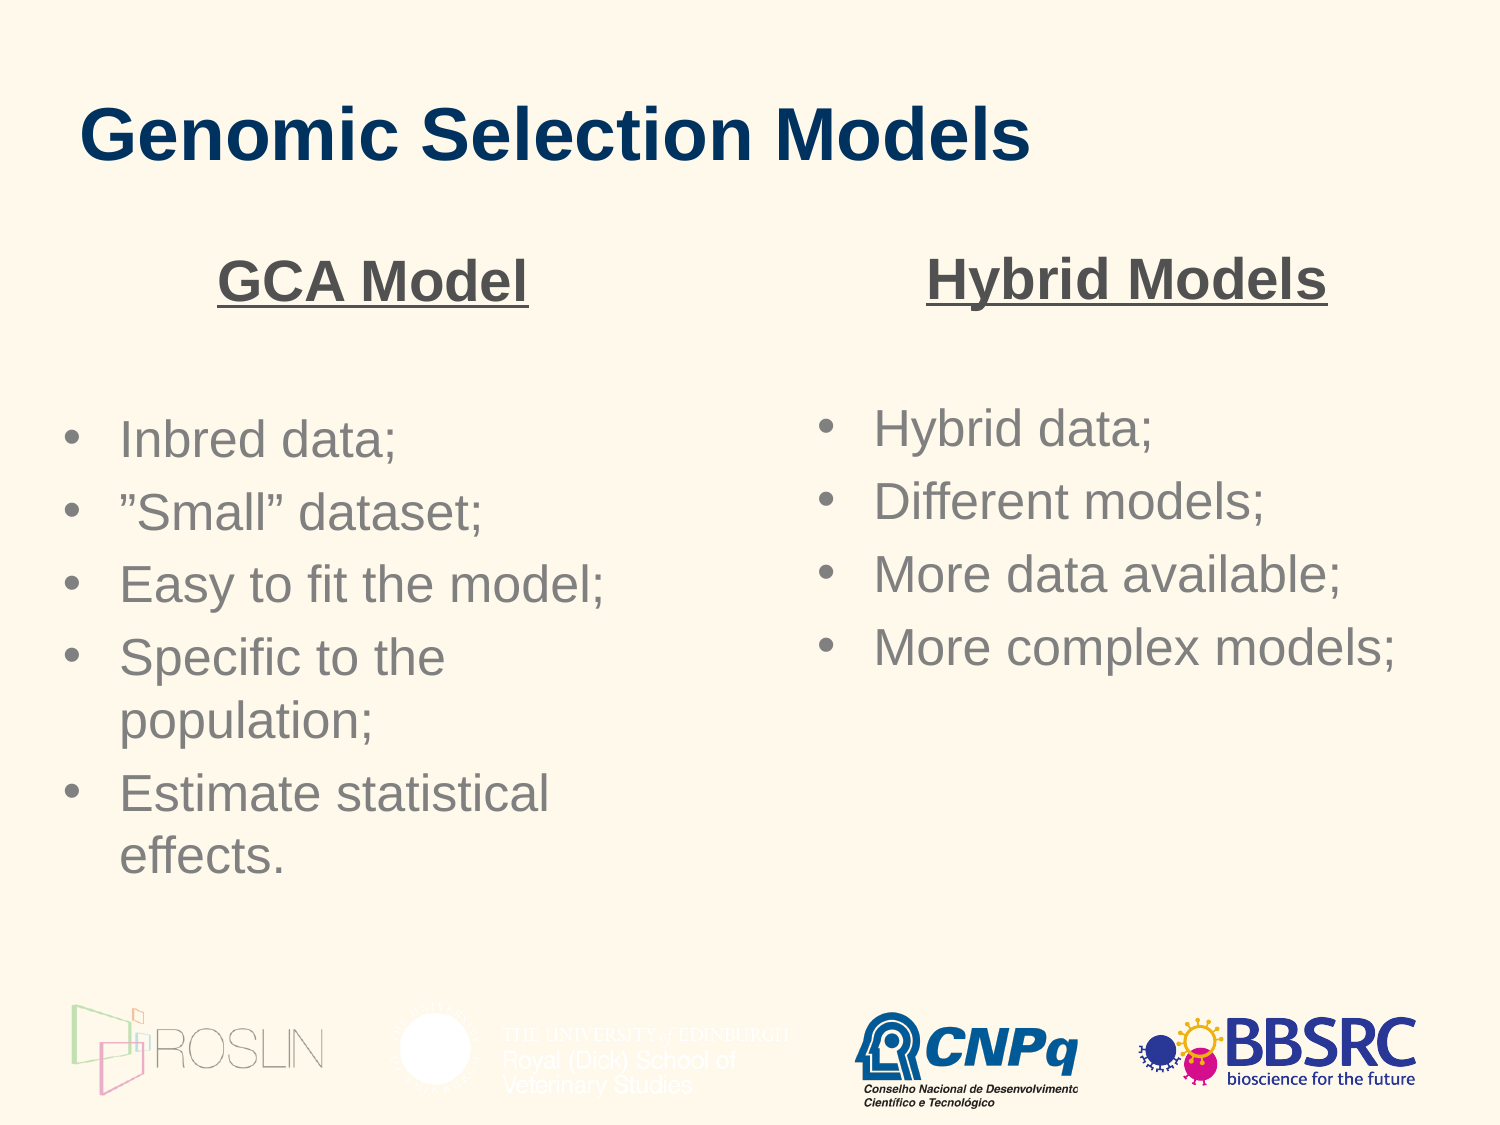

# Genomic Selection Models
Hybrid Models
Hybrid data;
Different models;
More data available;
More complex models;
GCA Model
Inbred data;
”Small” dataset;
Easy to fit the model;
Specific to the population;
Estimate statistical effects.